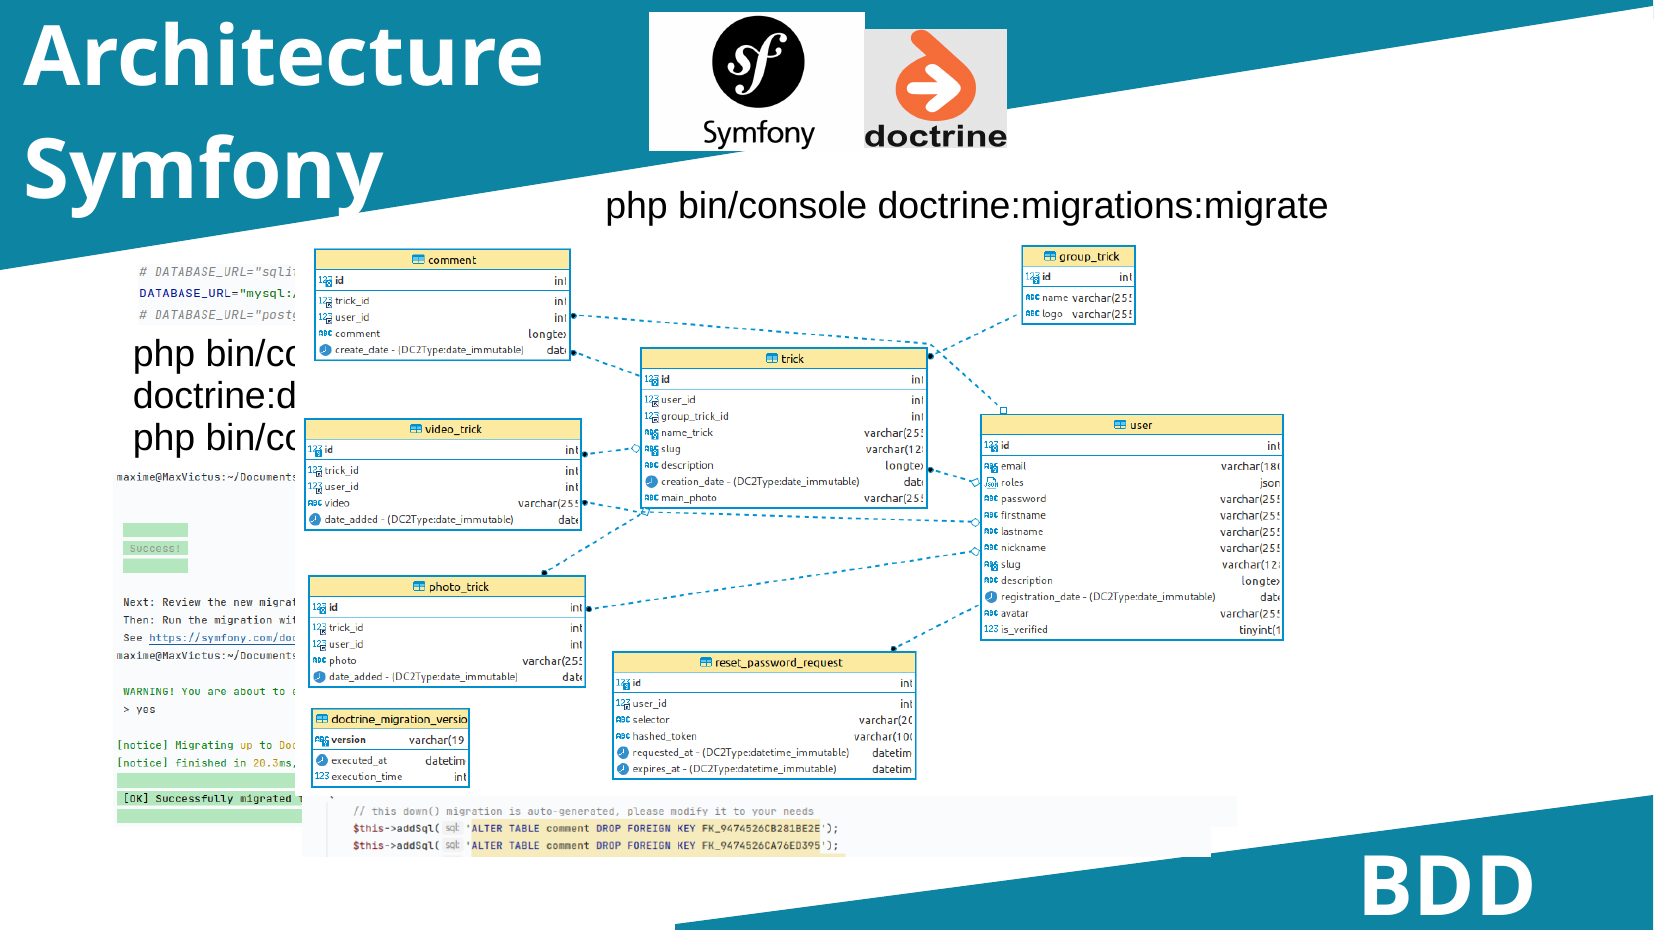

Architecture Symfony
php bin/console doctrine:migrations:migrate
php bin/console doctrine:database:create
php bin/console make:migration
BDD